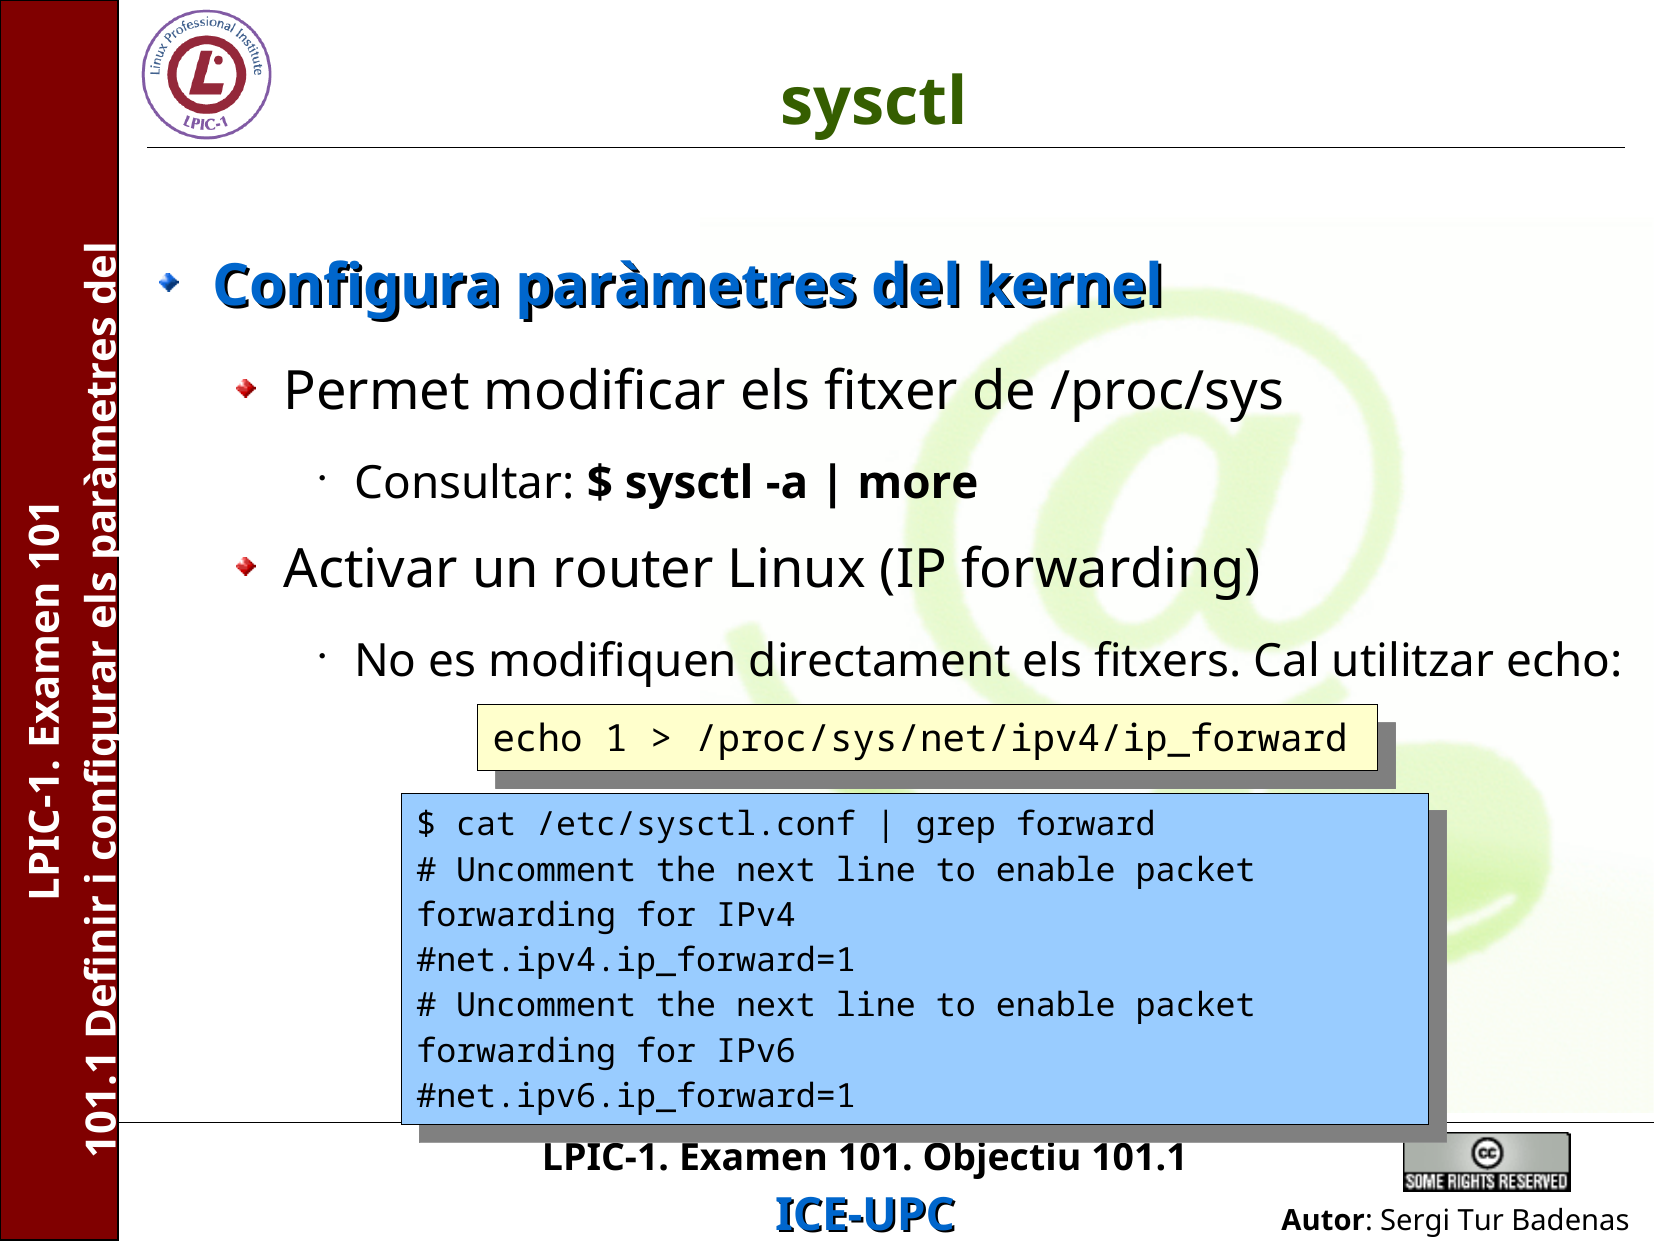

# sysctl
Configura paràmetres del kernel
Permet modificar els fitxer de /proc/sys
Consultar: $ sysctl -a | more
Activar un router Linux (IP forwarding)
No es modifiquen directament els fitxers. Cal utilitzar echo:
echo 1 > /proc/sys/net/ipv4/ip_forward
$ cat /etc/sysctl.conf | grep forward
# Uncomment the next line to enable packet forwarding for IPv4
#net.ipv4.ip_forward=1
# Uncomment the next line to enable packet forwarding for IPv6
#net.ipv6.ip_forward=1